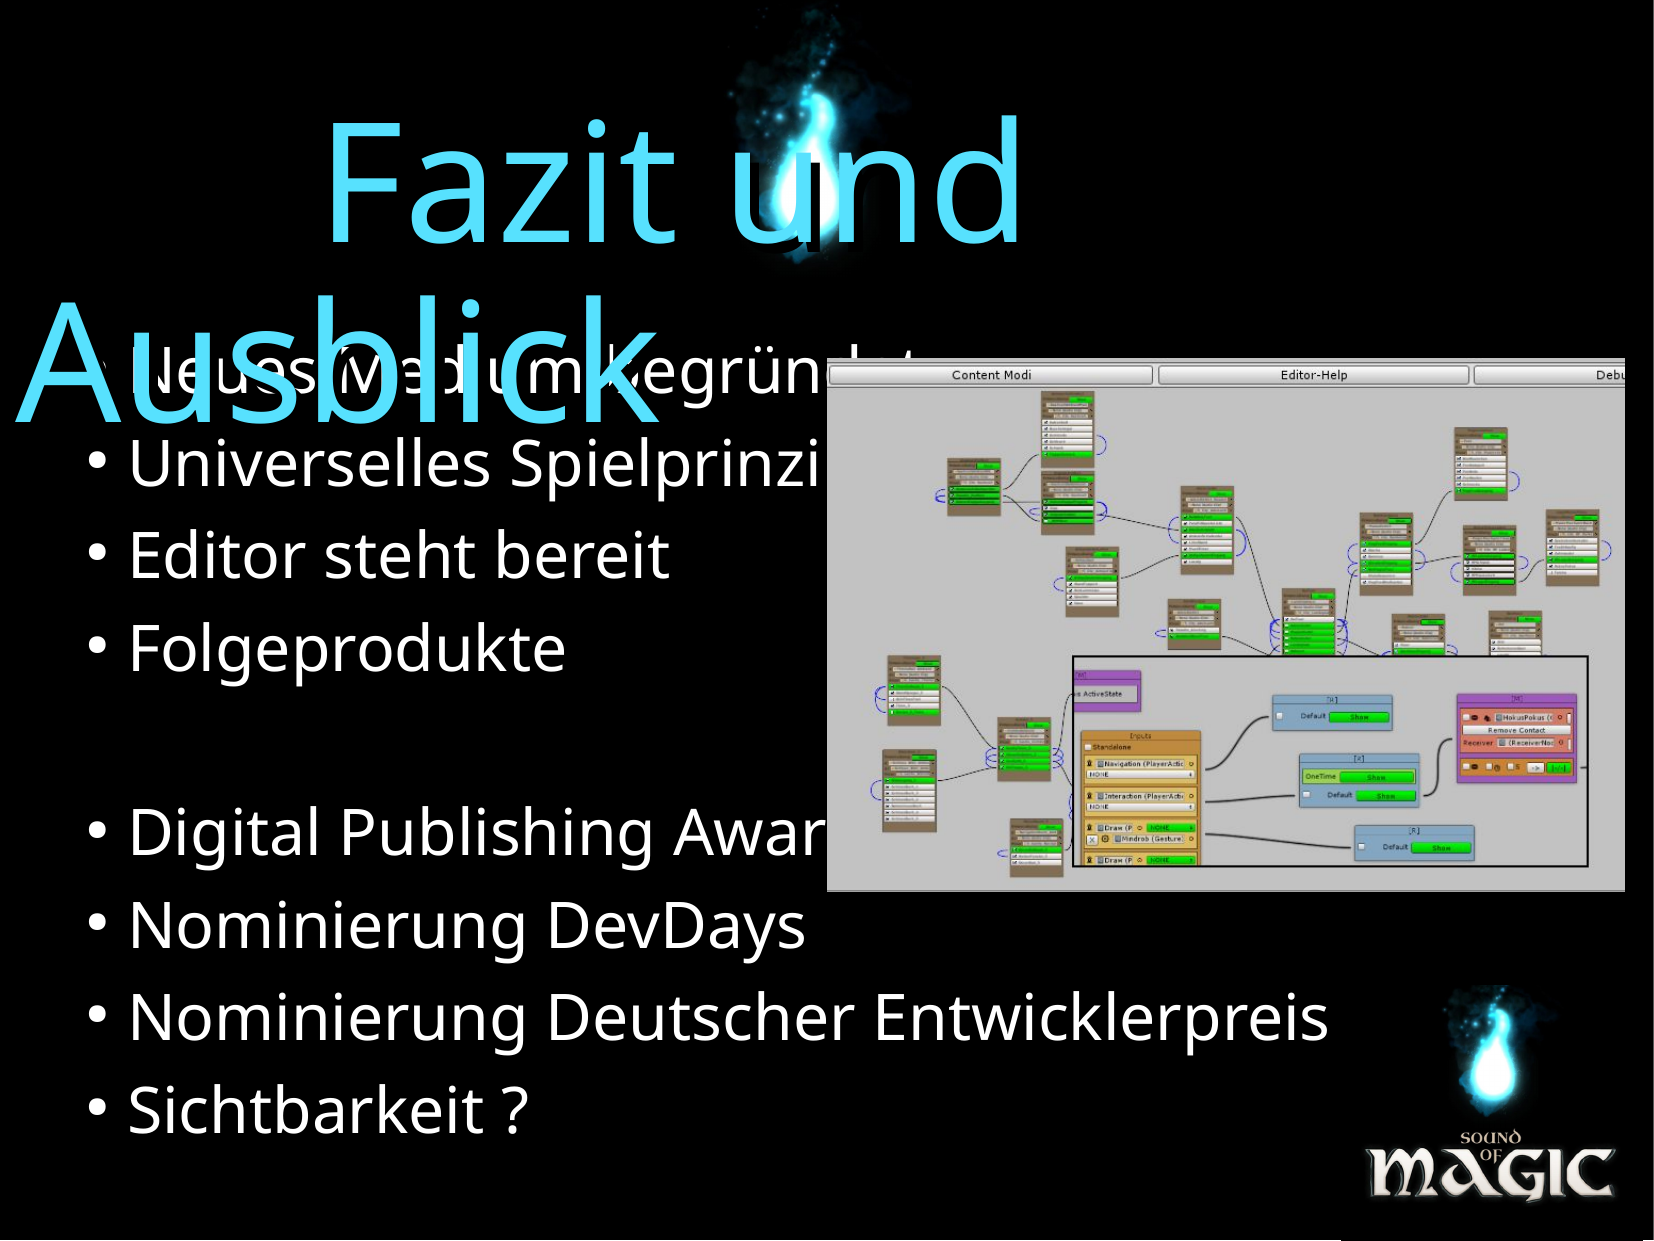

Fazit und Ausblick
# Neues Medium begründet
Universelles Spielprinzip
Editor steht bereit
Folgeprodukte
Digital Publishing Award
Nominierung DevDays
Nominierung Deutscher Entwicklerpreis
Sichtbarkeit ?